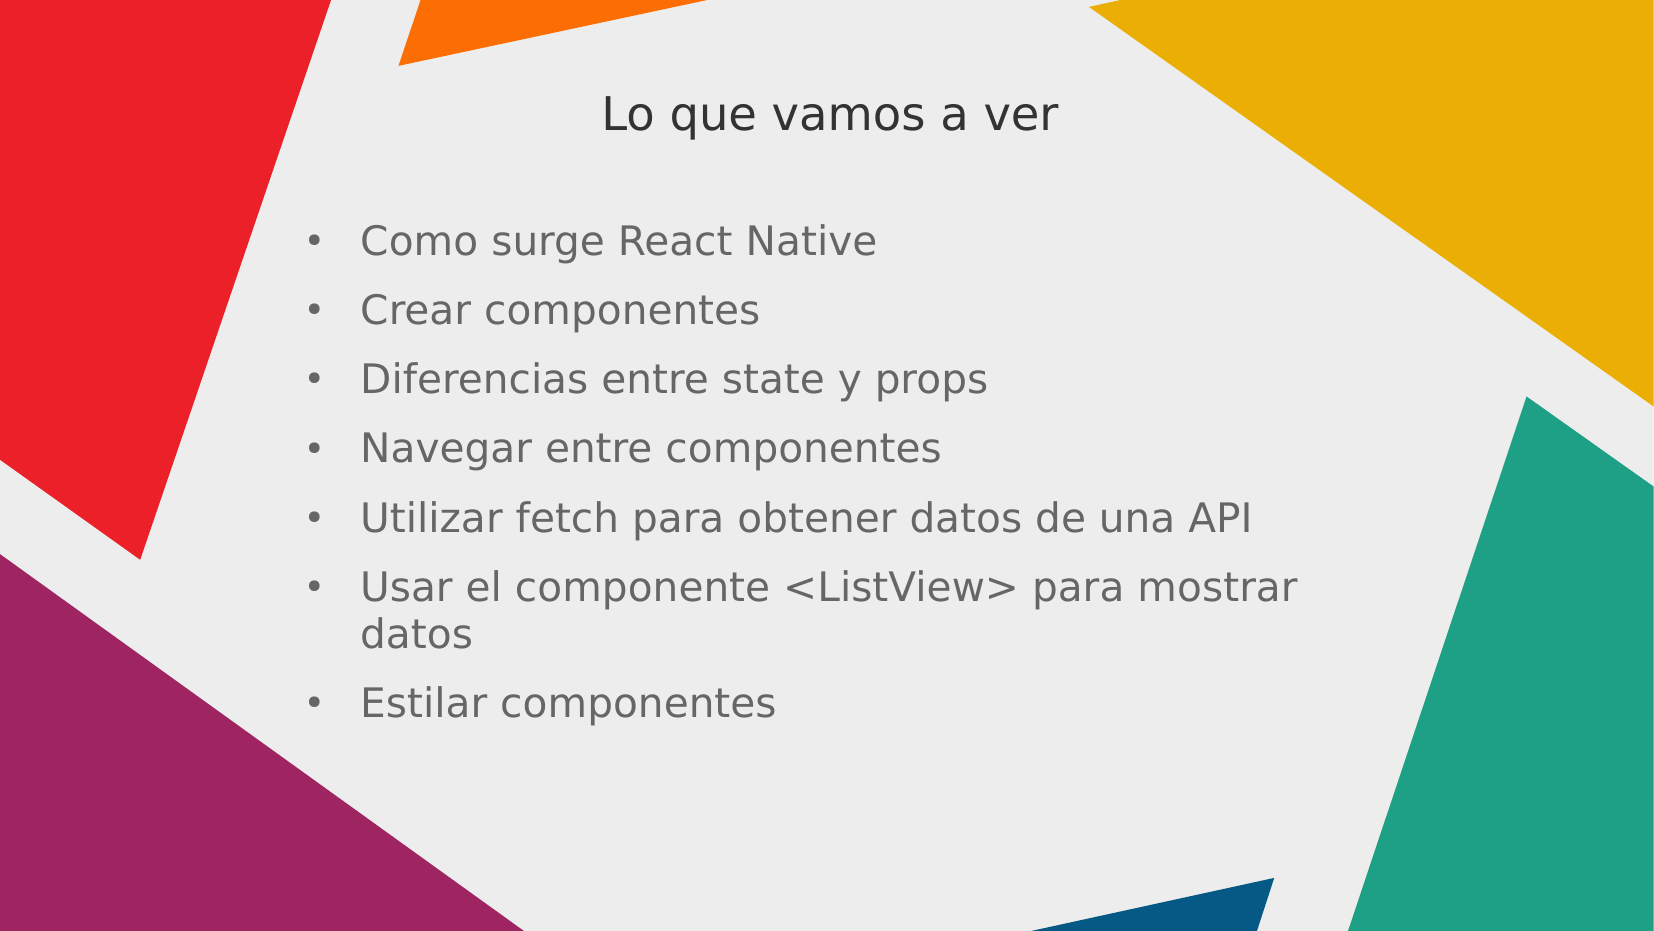

# Lo que vamos a ver
Como surge React Native
Crear componentes
Diferencias entre state y props
Navegar entre componentes
Utilizar fetch para obtener datos de una API
Usar el componente <ListView> para mostrar datos
Estilar componentes